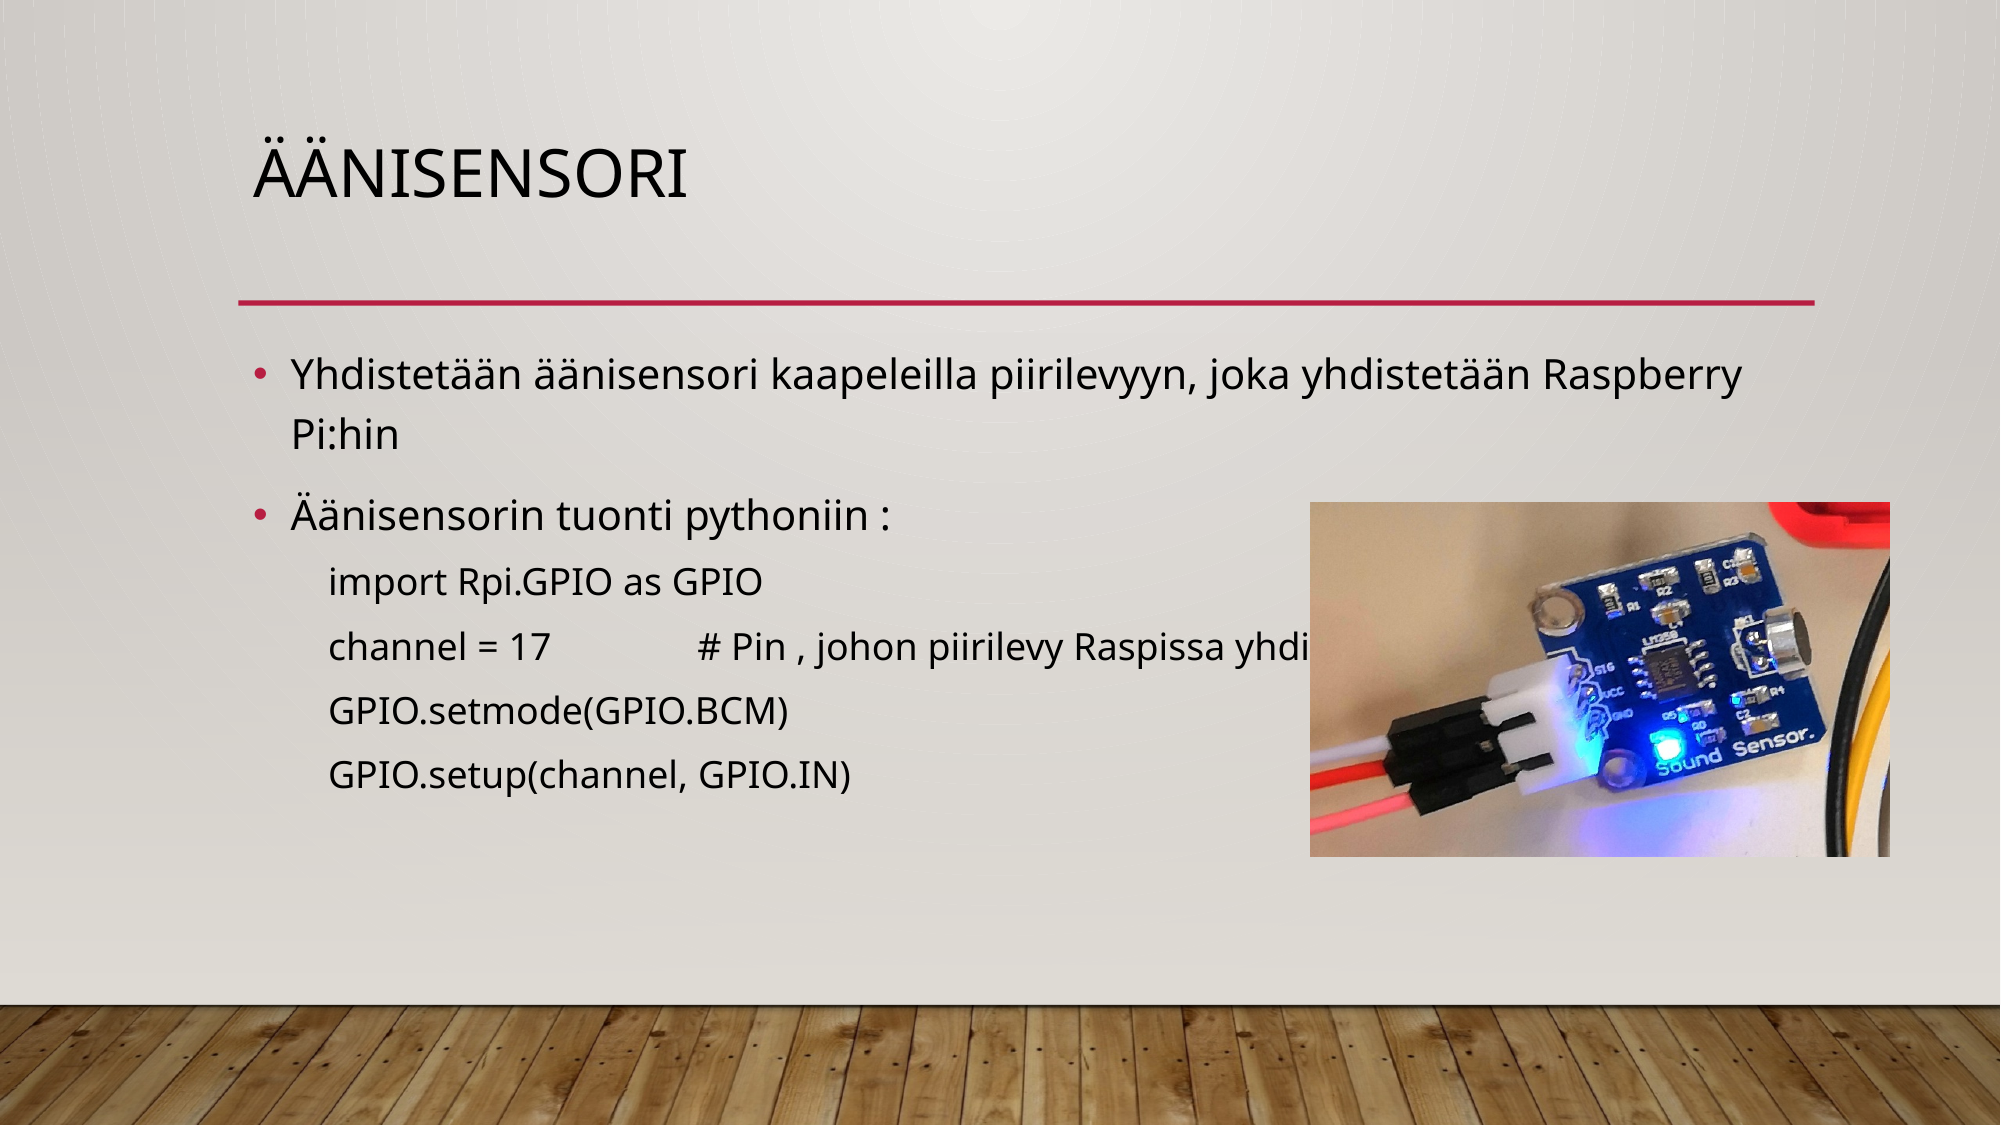

# Äänisensori
Yhdistetään äänisensori kaapeleilla piirilevyyn, joka yhdistetään Raspberry Pi:hin
Äänisensorin tuonti pythoniin :
import Rpi.GPIO as GPIO
channel = 17		# Pin , johon piirilevy Raspissa yhdistetty
GPIO.setmode(GPIO.BCM)
GPIO.setup(channel, GPIO.IN)